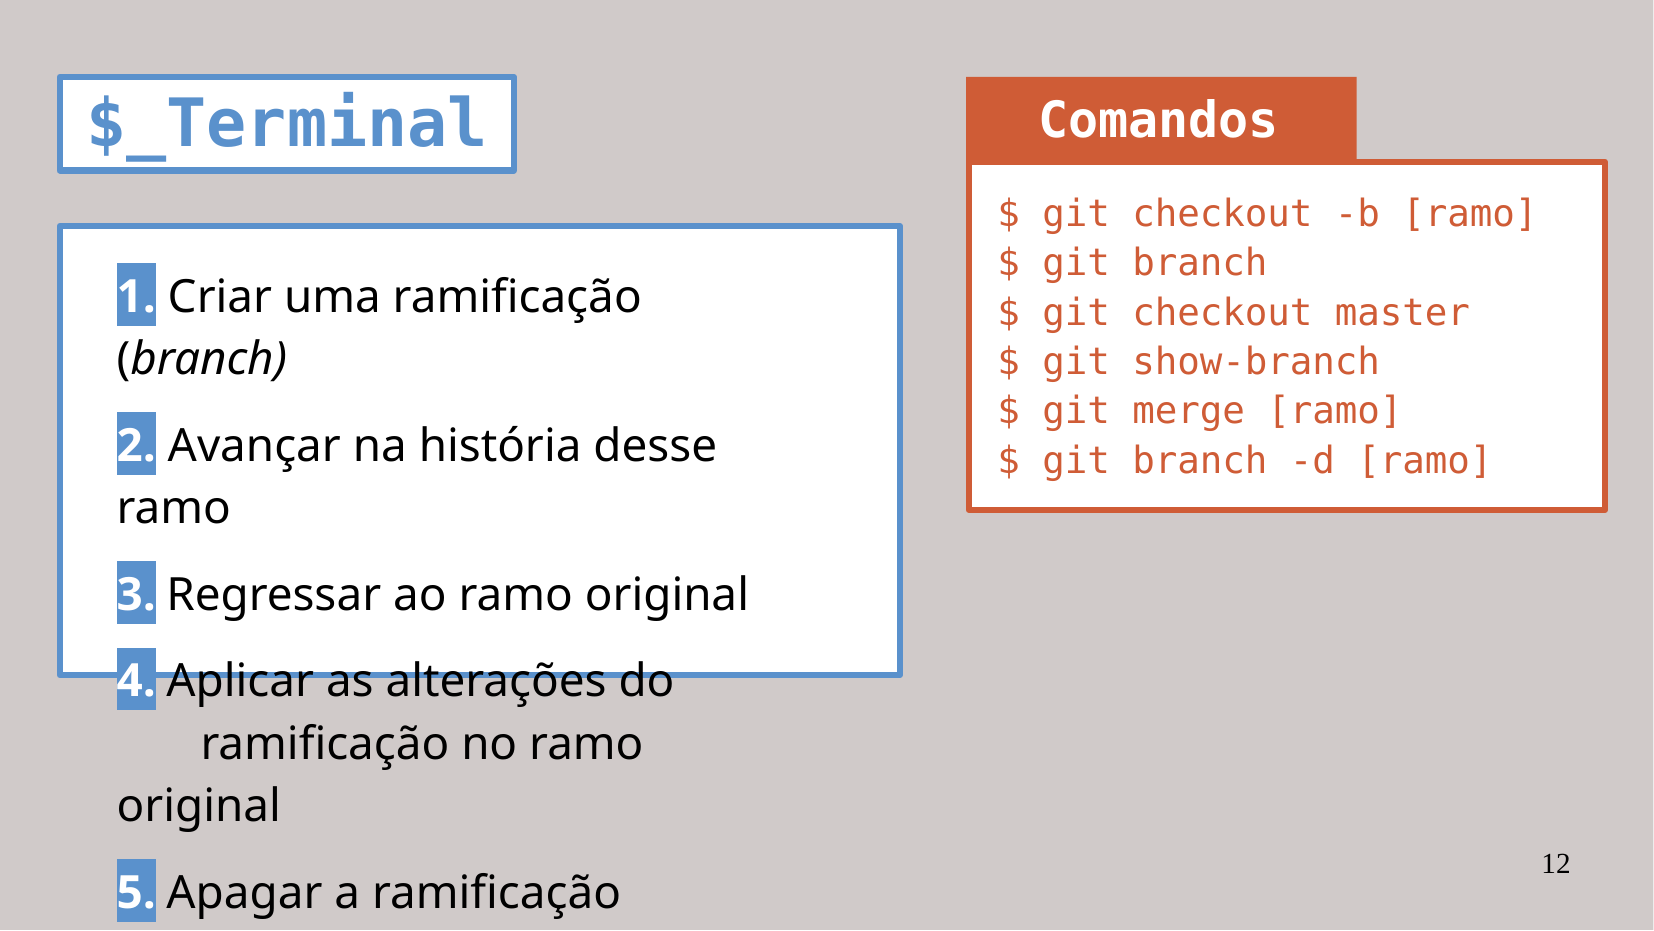

$_Terminal
Comandos
$ git checkout -b [ramo]
$ git branch
$ git checkout master
$ git show-branch
$ git merge [ramo]
$ git branch -d [ramo]
1. Criar uma ramificação (branch)
2. Avançar na história desse ramo
3. Regressar ao ramo original
4. Aplicar as alterações do ramificação no ramo original
5. Apagar a ramificação
12